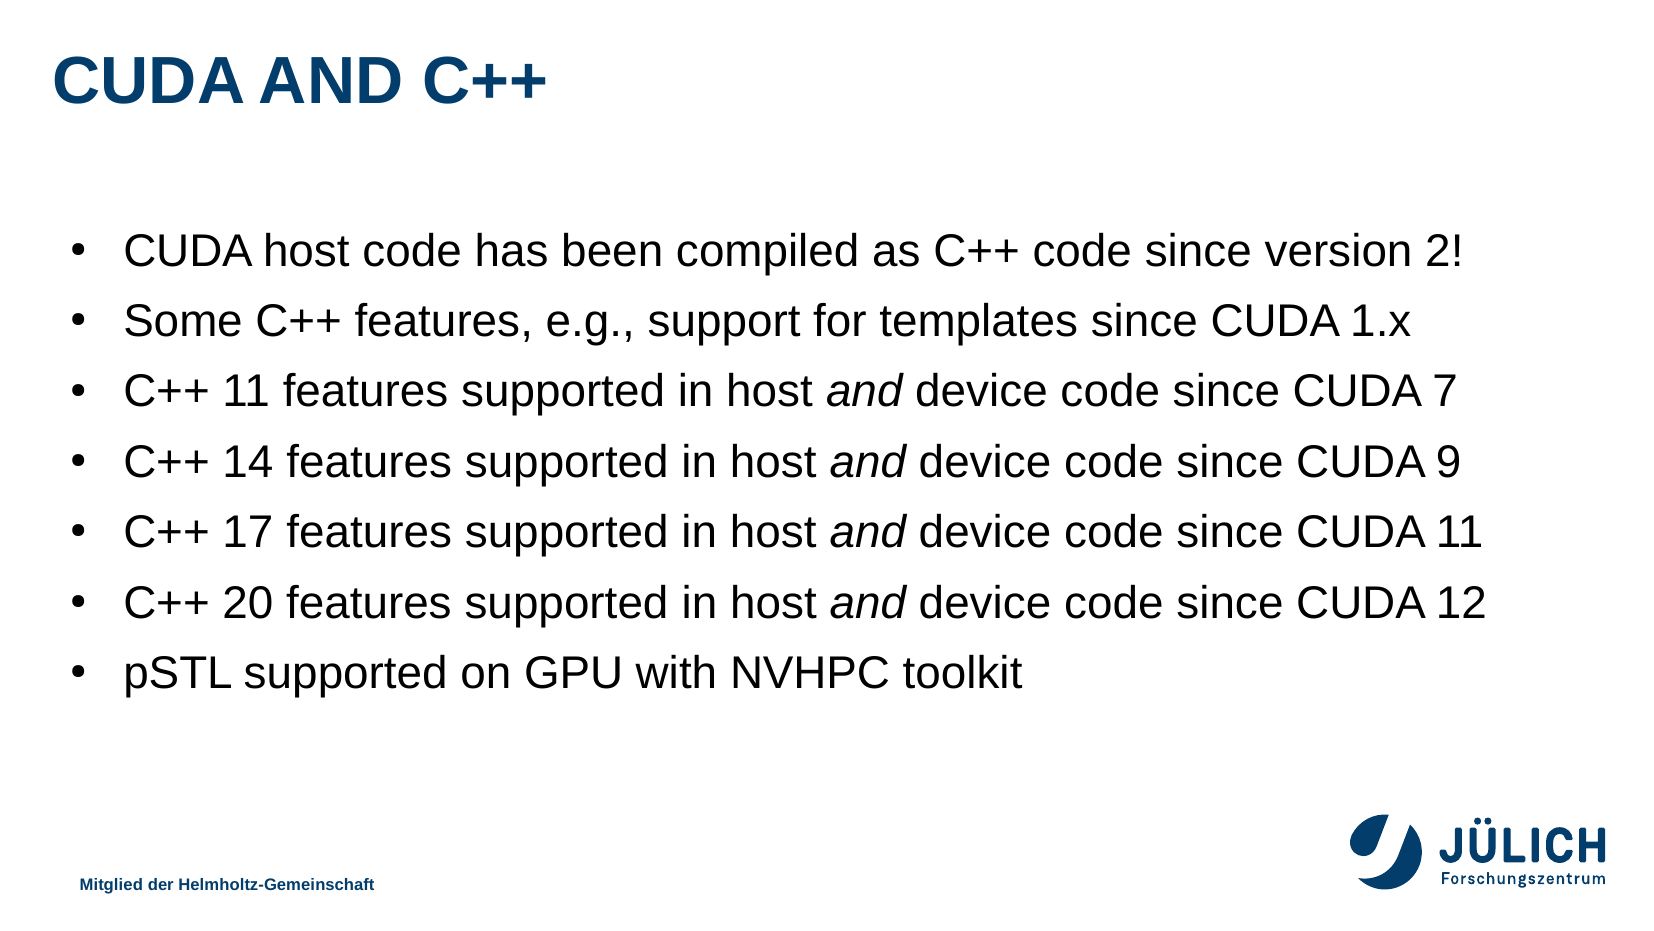

# CUDA and C++
CUDA host code has been compiled as C++ code since version 2!
Some C++ features, e.g., support for templates since CUDA 1.x
C++ 11 features supported in host and device code since CUDA 7
C++ 14 features supported in host and device code since CUDA 9
C++ 17 features supported in host and device code since CUDA 11
C++ 20 features supported in host and device code since CUDA 12
pSTL supported on GPU with NVHPC toolkit